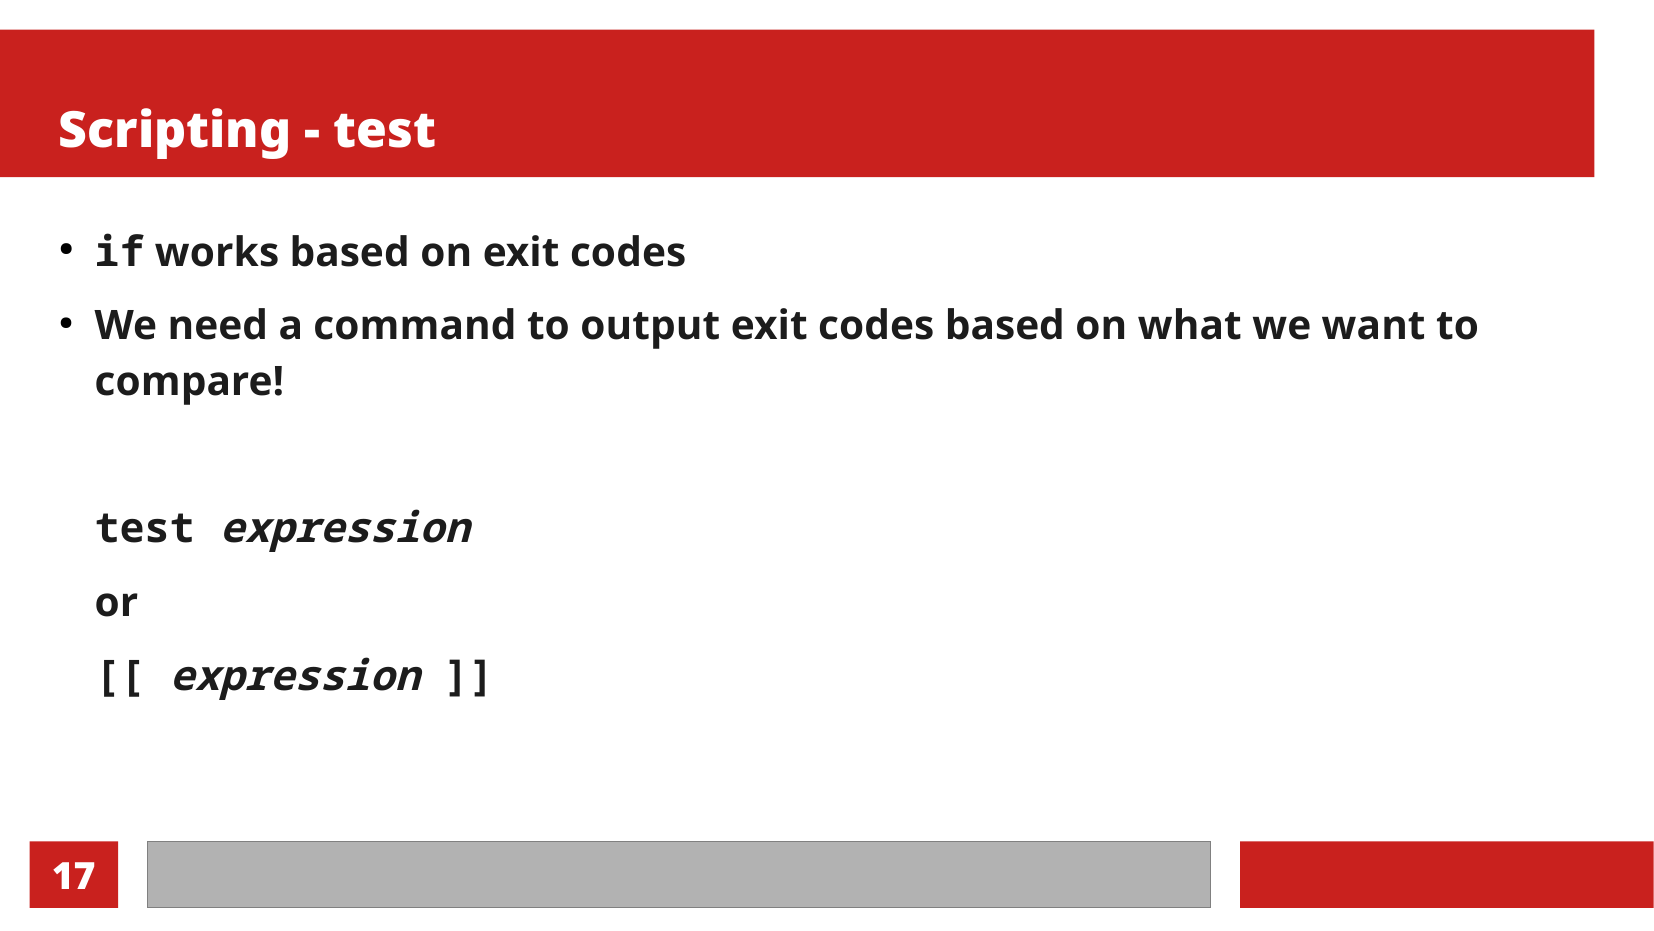

# Scripting - test
if works based on exit codes
We need a command to output exit codes based on what we want to compare!
test expression
or
[[ expression ]]
17